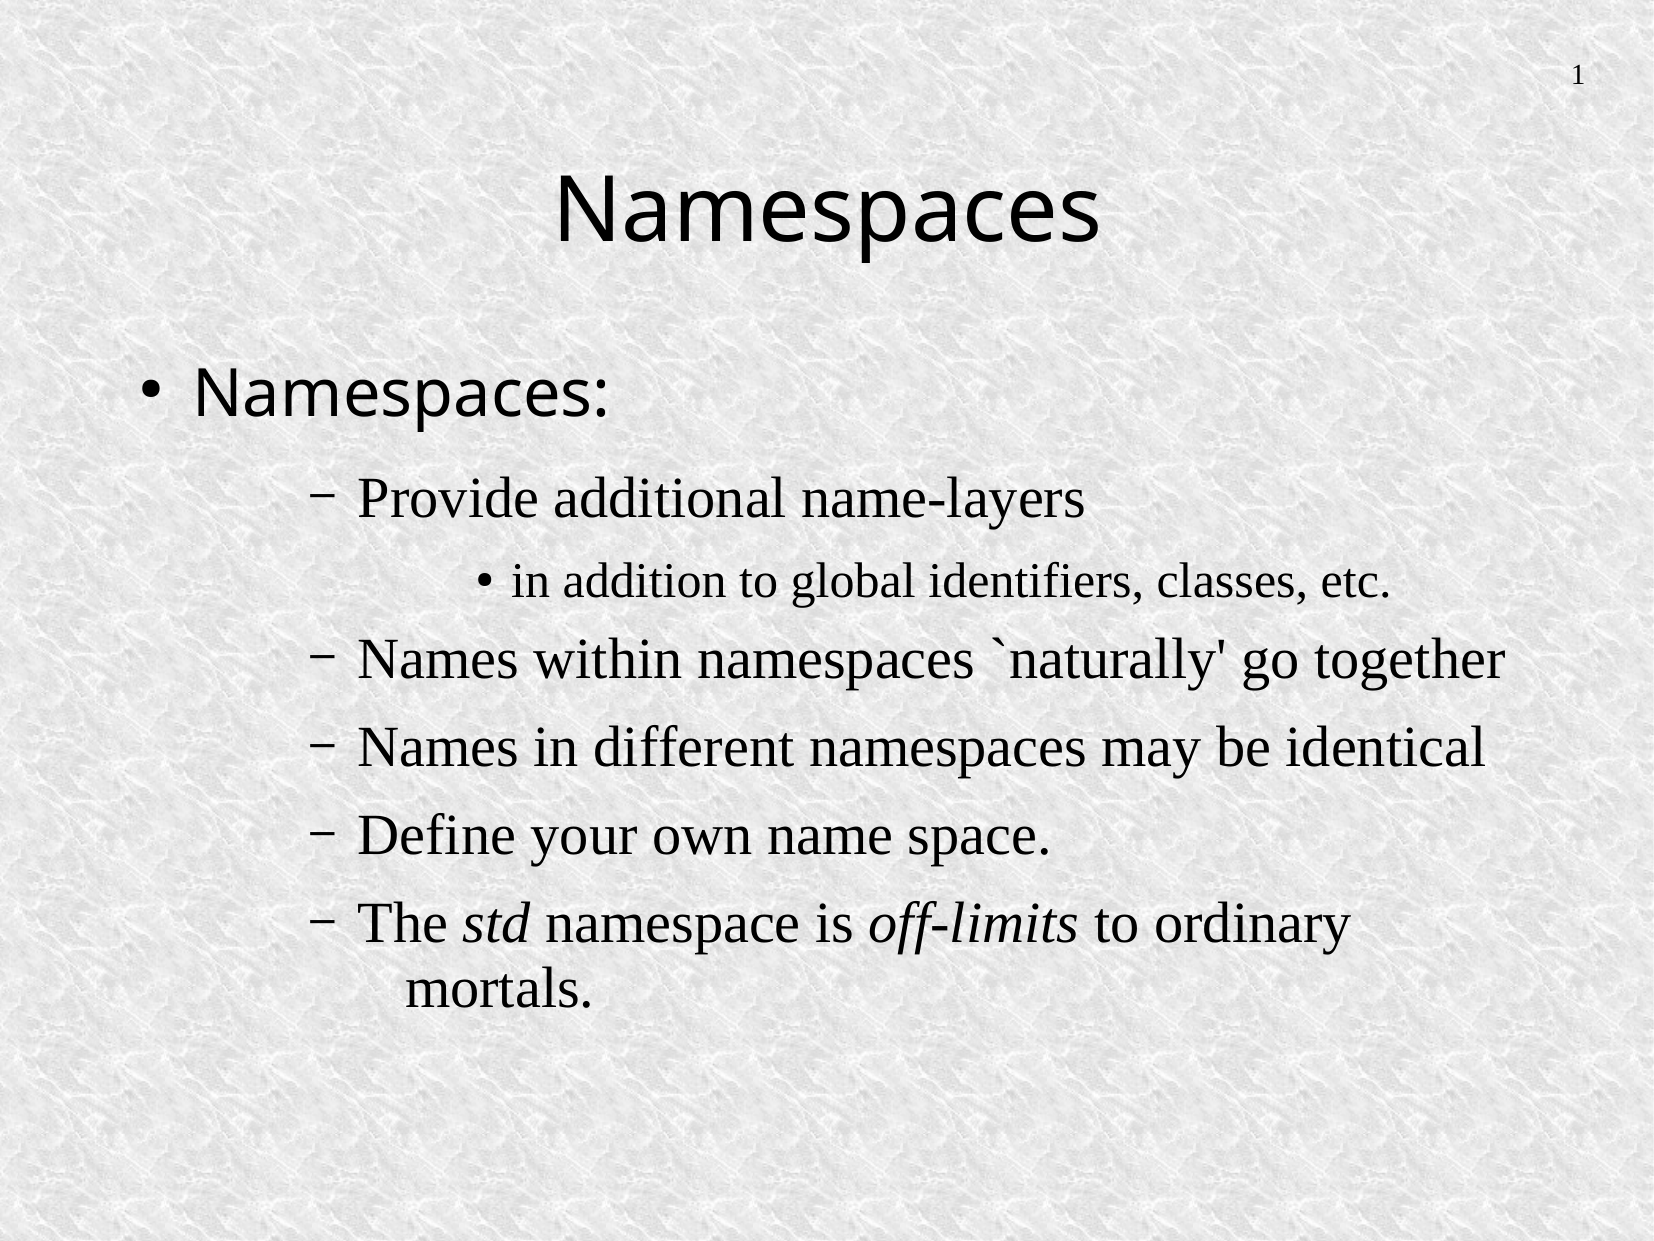

1
# Namespaces
Namespaces:
Provide additional name-layers
in addition to global identifiers, classes, etc.
Names within namespaces `naturally' go together
Names in different namespaces may be identical
Define your own name space.
The std namespace is off-limits to ordinary mortals.